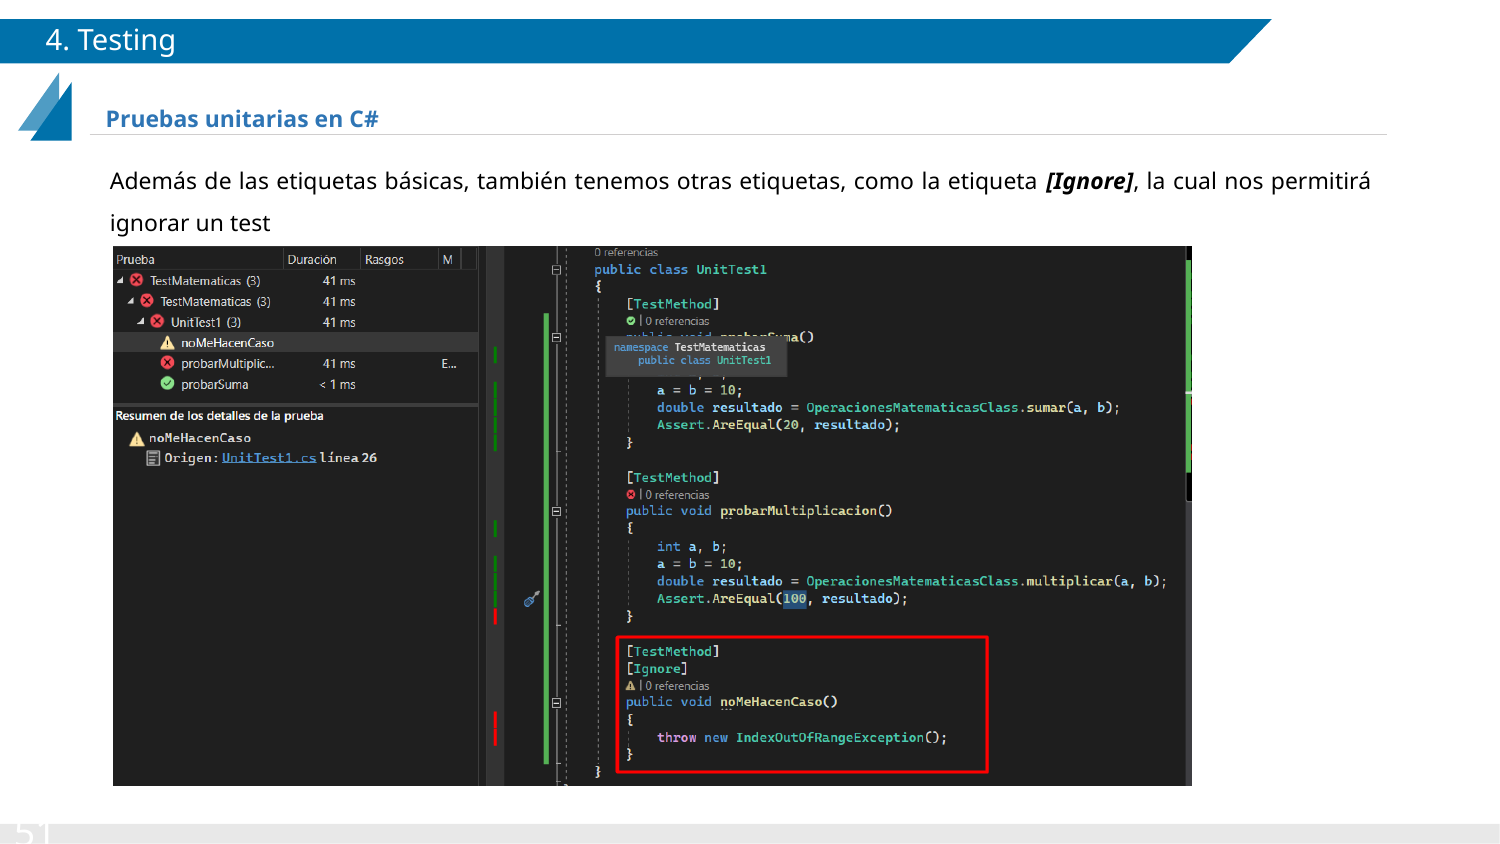

# 4. Testing
Pruebas unitarias en C#
Además de las etiquetas básicas, también tenemos otras etiquetas, como la etiqueta [Ignore], la cual nos permitirá ignorar un test